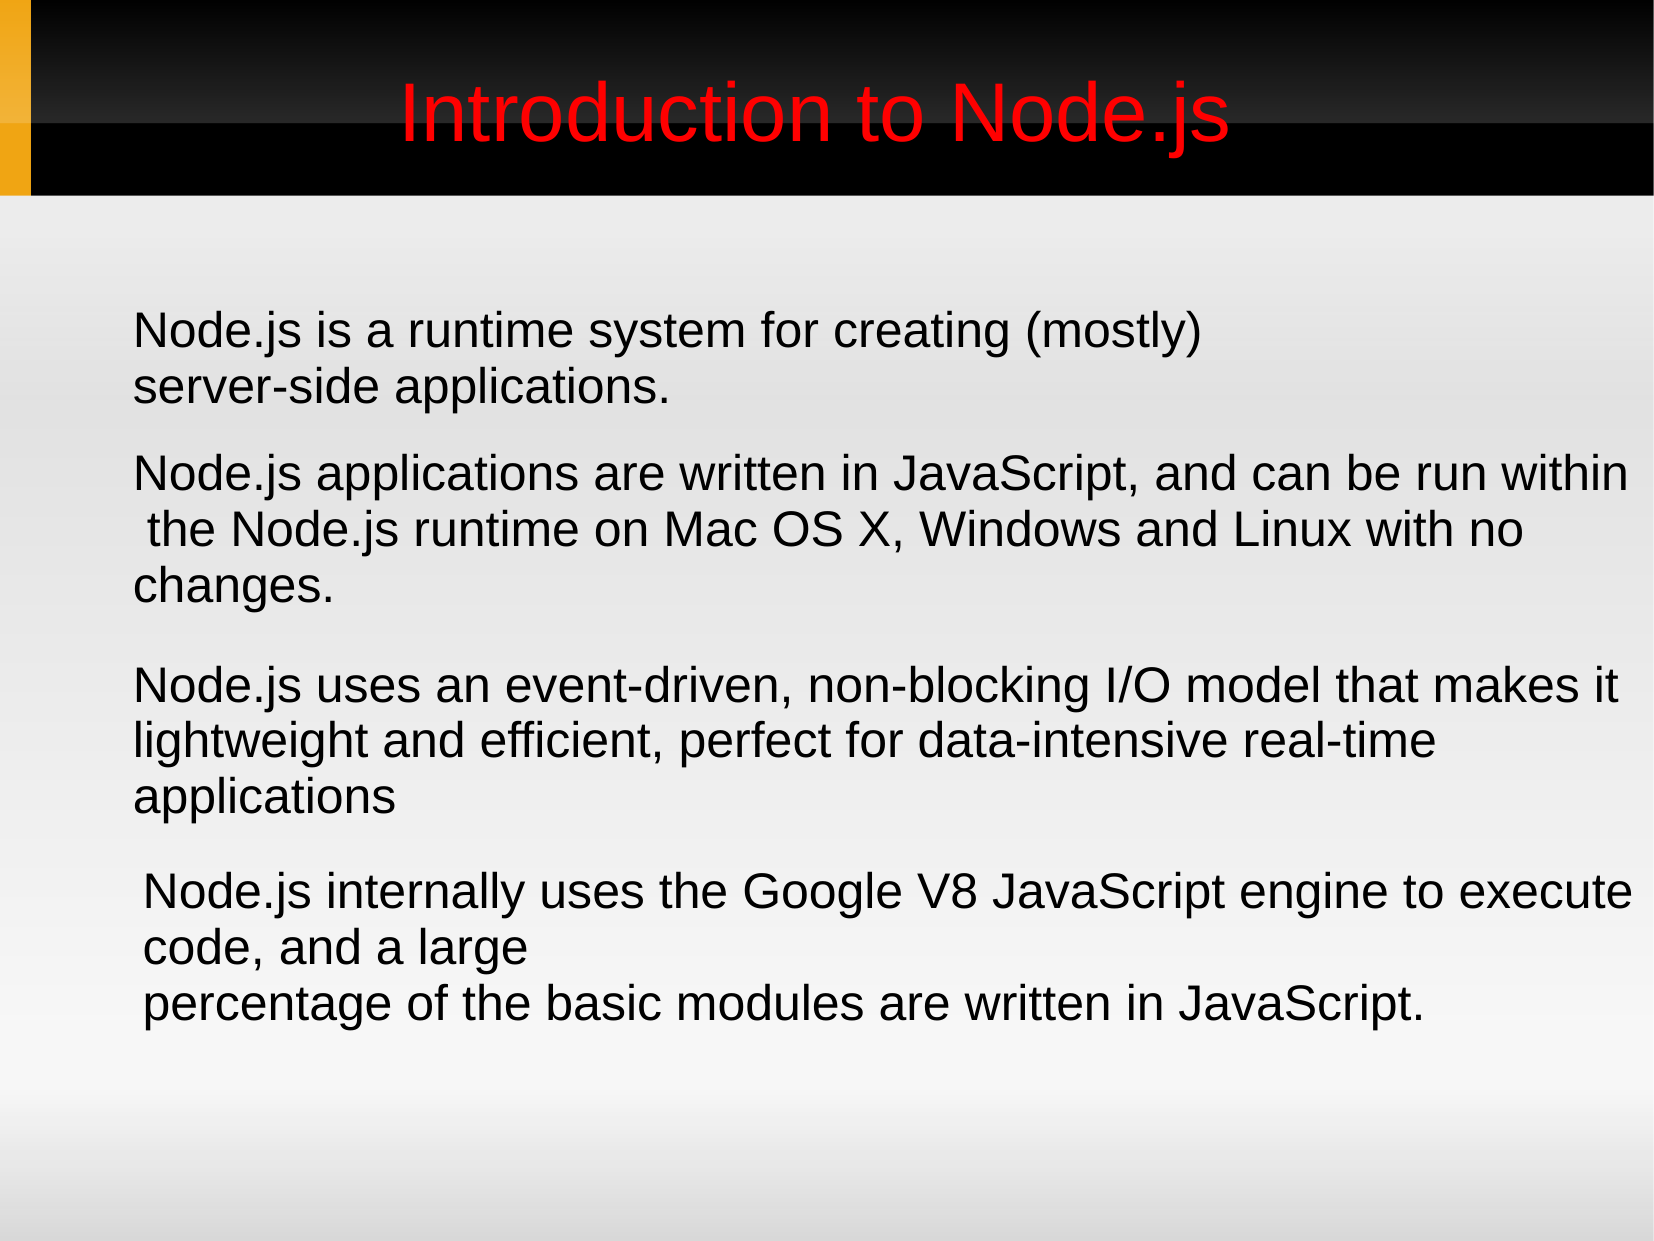

Introduction to Node.js
Node.js is a runtime system for creating (mostly) server-side applications.
Node.js applications are written in JavaScript, and can be run within
 the Node.js runtime on Mac OS X, Windows and Linux with no changes.
Node.js uses an event-driven, non-blocking I/O model that makes it lightweight and efficient, perfect for data-intensive real-time
applications
Node.js internally uses the Google V8 JavaScript engine to execute code, and a large
percentage of the basic modules are written in JavaScript.